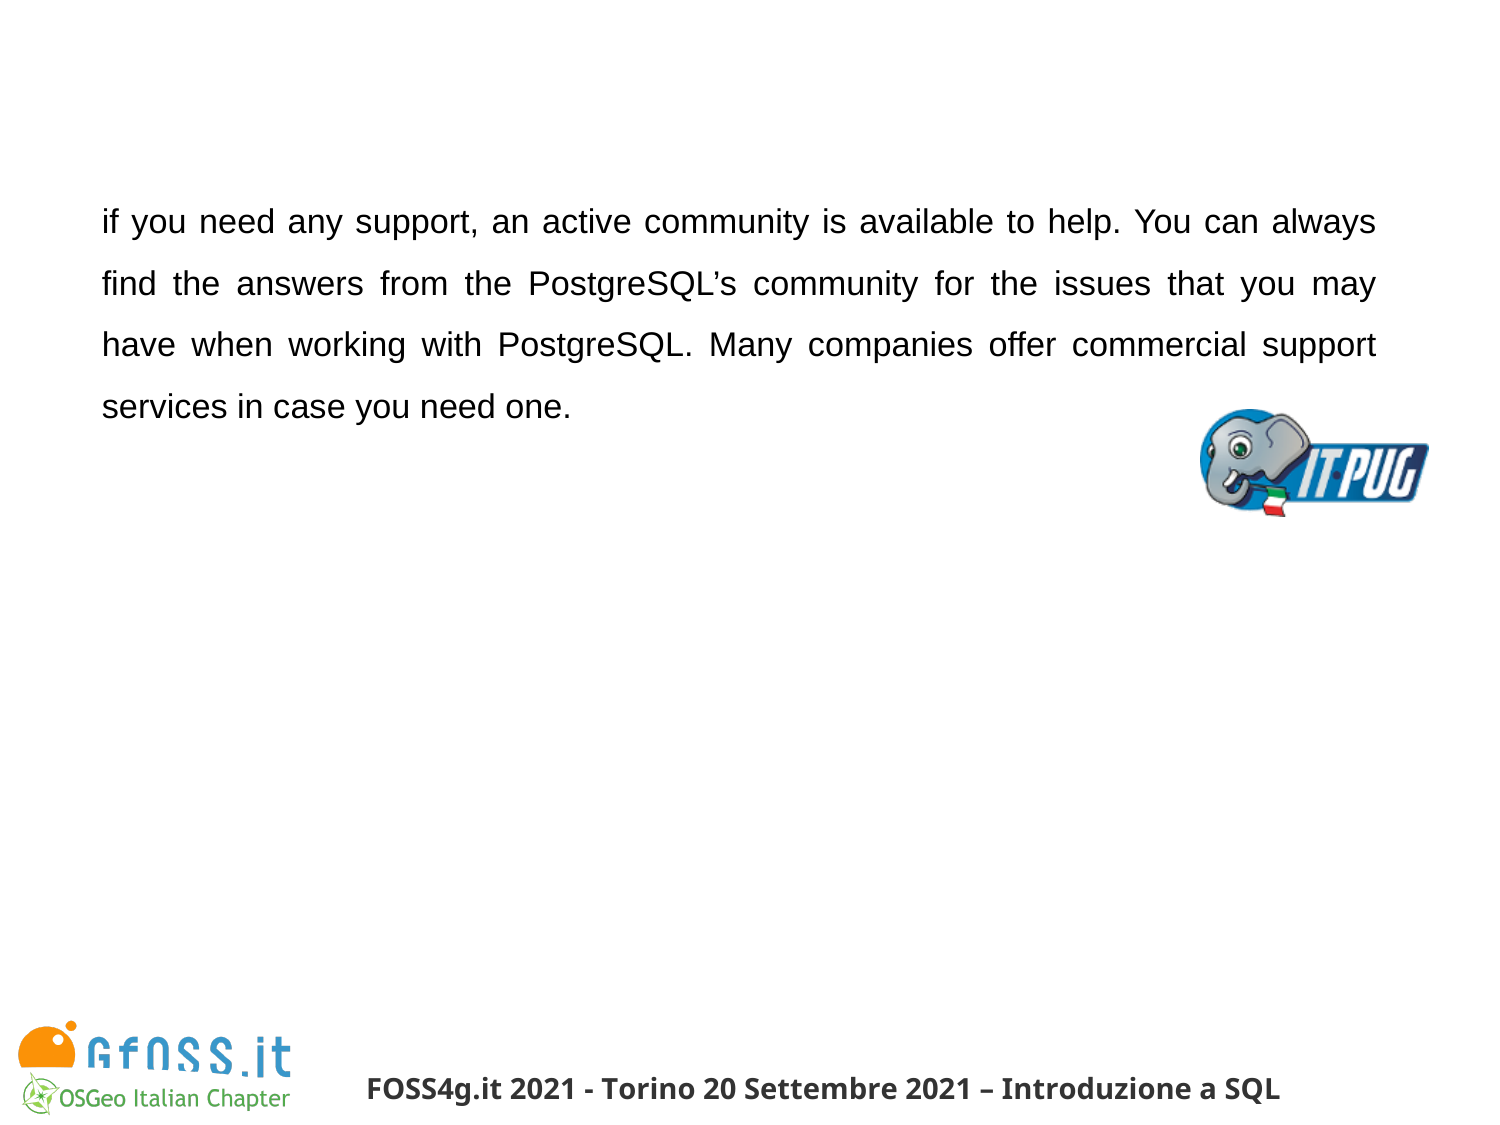

if you need any support, an active community is available to help. You can always find the answers from the PostgreSQL’s community for the issues that you may have when working with PostgreSQL. Many companies offer commercial support services in case you need one.